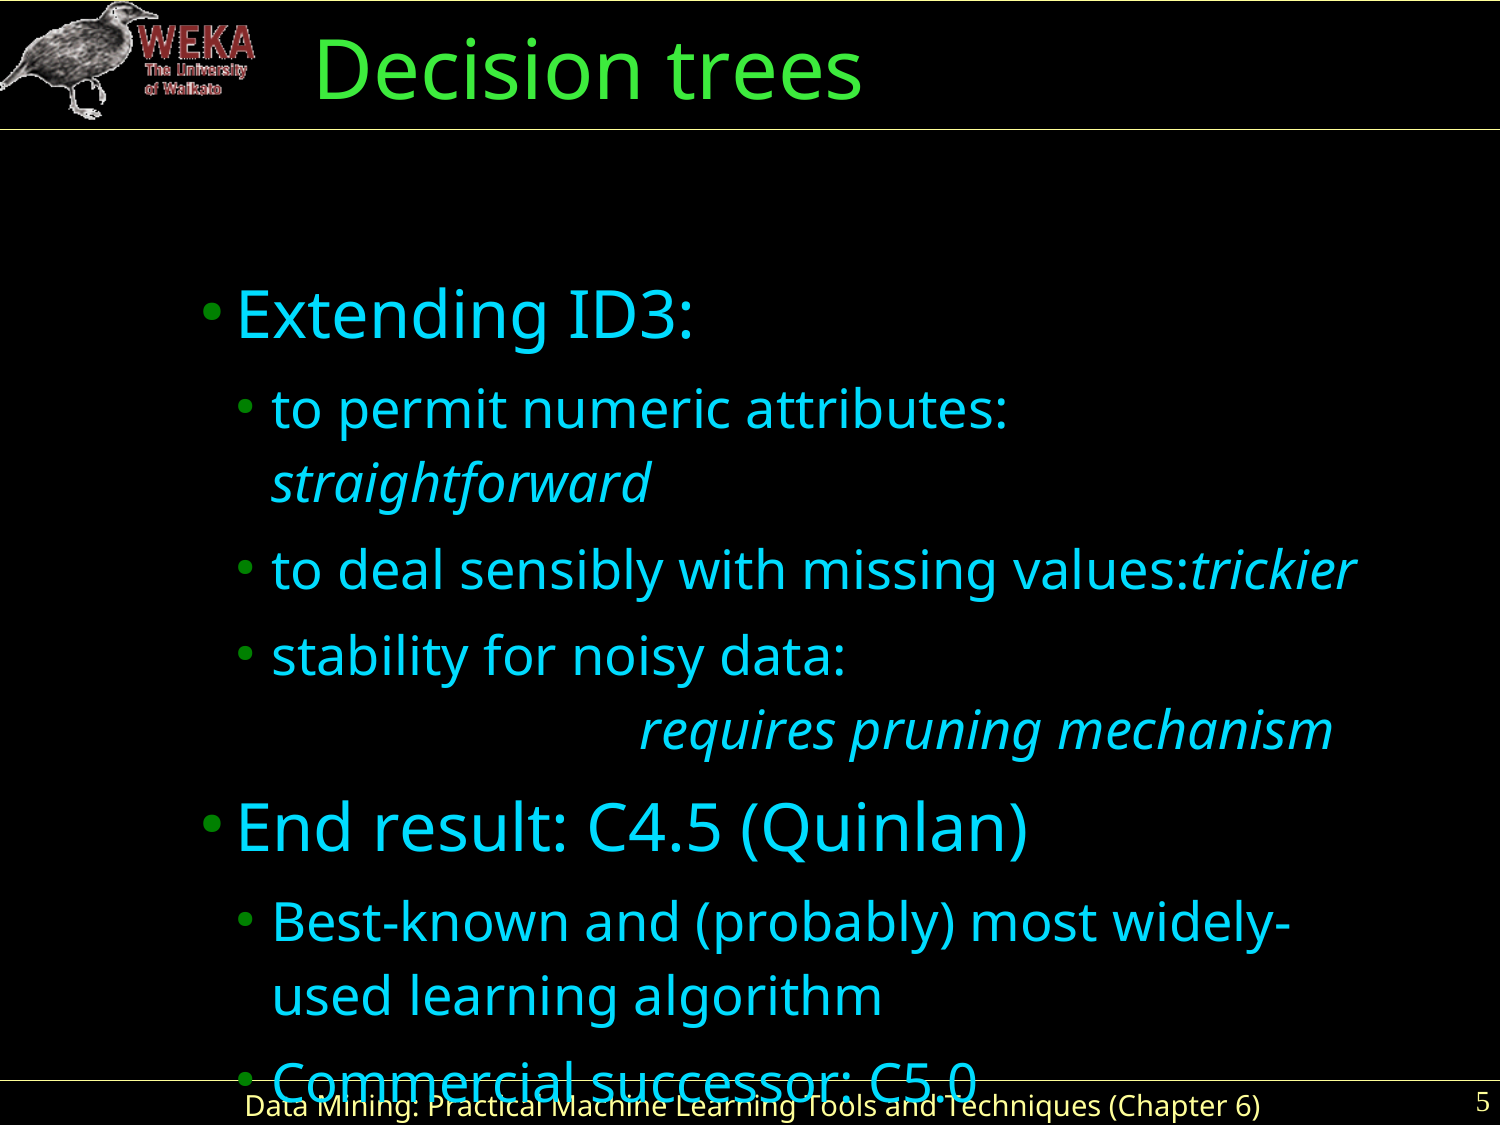

# Decision trees
Extending ID3:
to permit numeric attributes:	straightforward
to deal sensibly with missing values:	trickier
stability for noisy data:
	requires pruning mechanism
End result: C4.5 (Quinlan)
Best-known and (probably) most widely-used learning algorithm
Commercial successor: C5.0
Data Mining: Practical Machine Learning Tools and Techniques (Chapter 6)
5